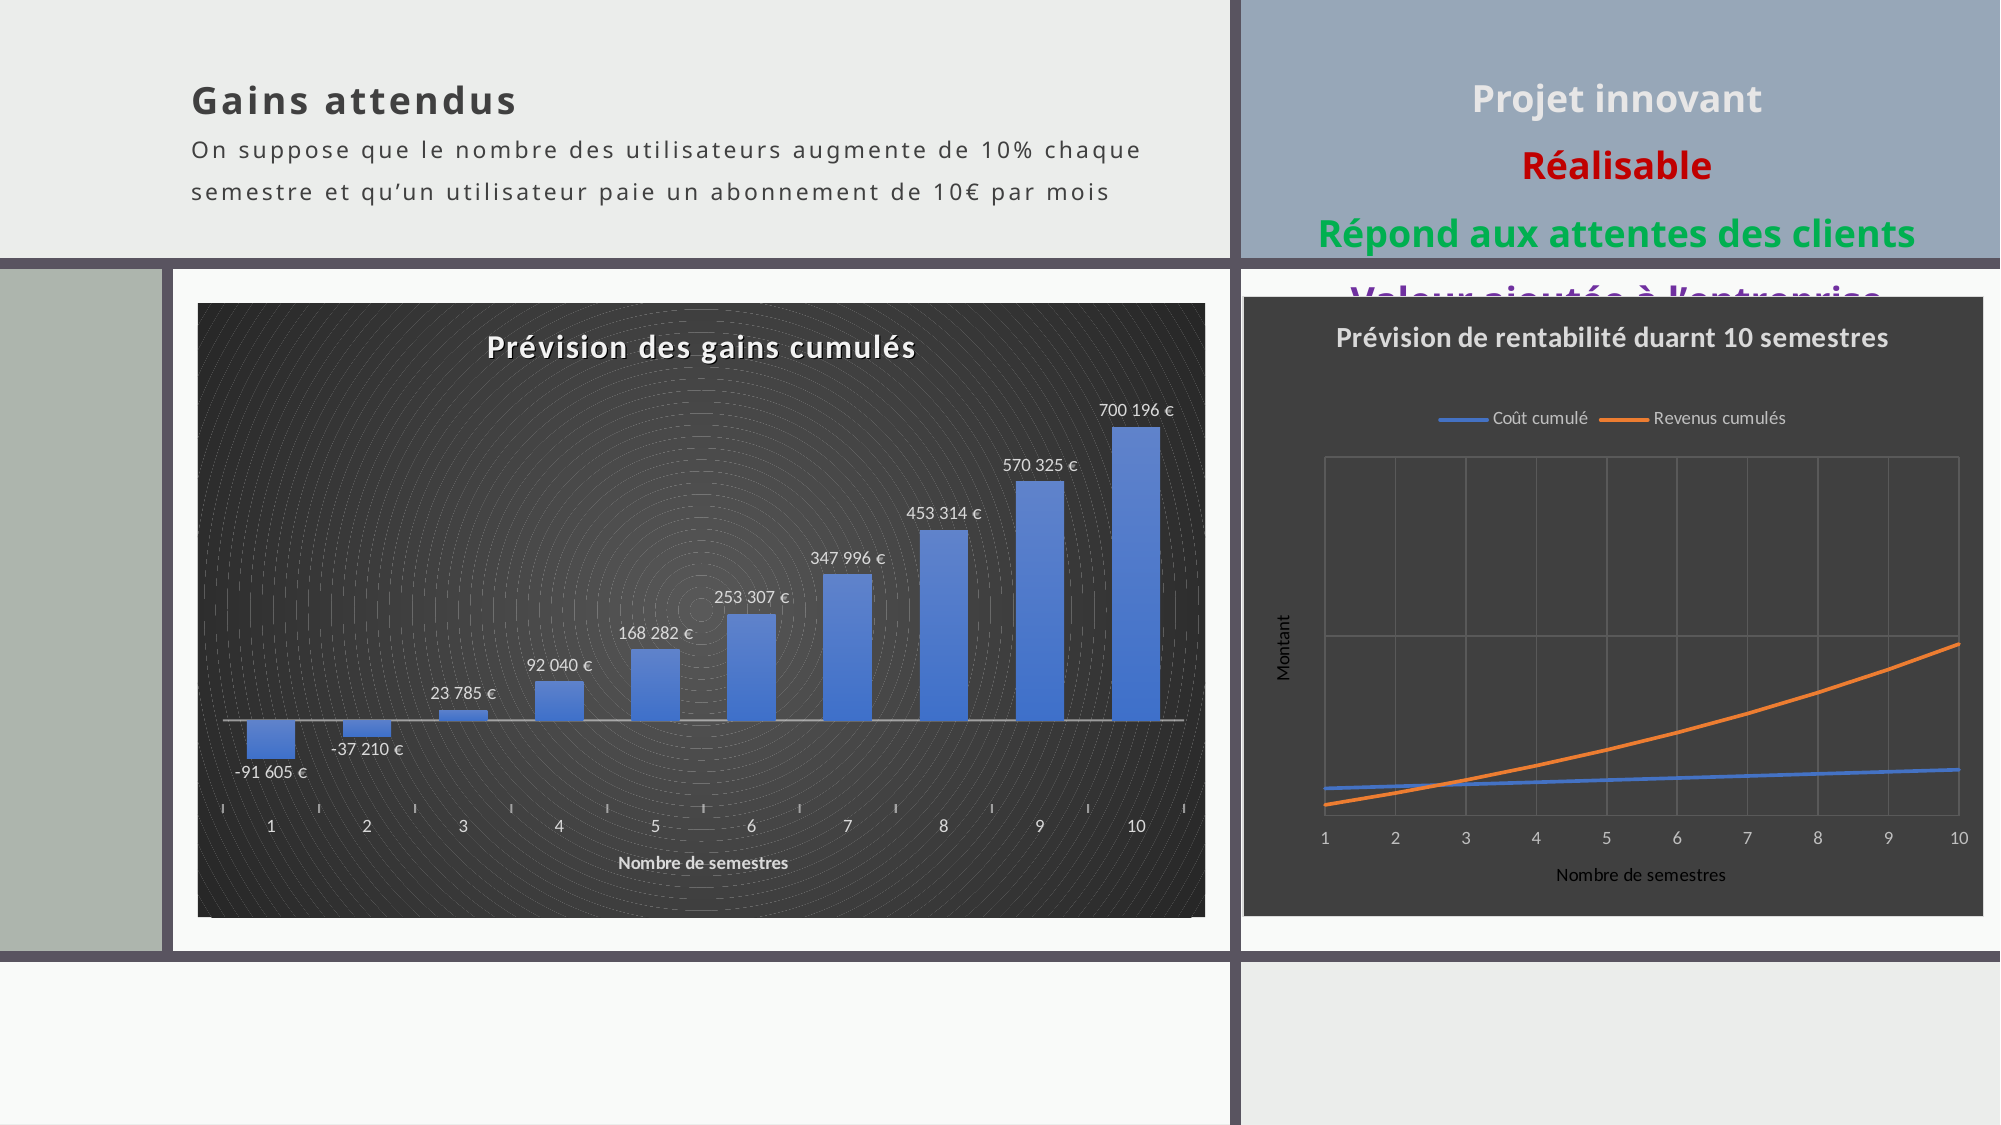

Projet innovant
Réalisable
Répond aux attentes des clients
Valeur ajoutée à l’entreprise
# Gains attendus On suppose que le nombre des utilisateurs augmente de 10% chaque semestre et qu’un utilisateur paie un abonnement de 10€ par mois
### Chart: Prévision de rentabilité duarnt 10 semestres
| Category | Coût cumulé | Revenus cumulés |
|---|---|---|
| 1 | 151604.9 | 60000.0 |
| 2 | 163209.8 | 126000.0 |
| 3 | 174814.7 | 198600.0 |
| 4 | 186419.6 | 278460.0 |
| 5 | 198024.5 | 366306.0 |
| 6 | 209629.4 | 462936.6 |
| 7 | 221234.3 | 569230.26 |
| 8 | 232839.2 | 686153.286 |
| 9 | 244444.1 | 814768.6146 |
| 10 | 256049.0 | 956245.47606 |
### Chart: Prévision des gains cumulés
| Category | Gain cumulé estimé |
|---|---|
| 1 | -91604.9 |
| 2 | -37209.8 |
| 3 | 23785.3 |
| 4 | 92040.4 |
| 5 | 168281.5 |
| 6 | 253307.2 |
| 7 | 347995.96 |
| 8 | 453314.086 |
| 9 | 570324.5146 |
| 10 | 700196.47606 |